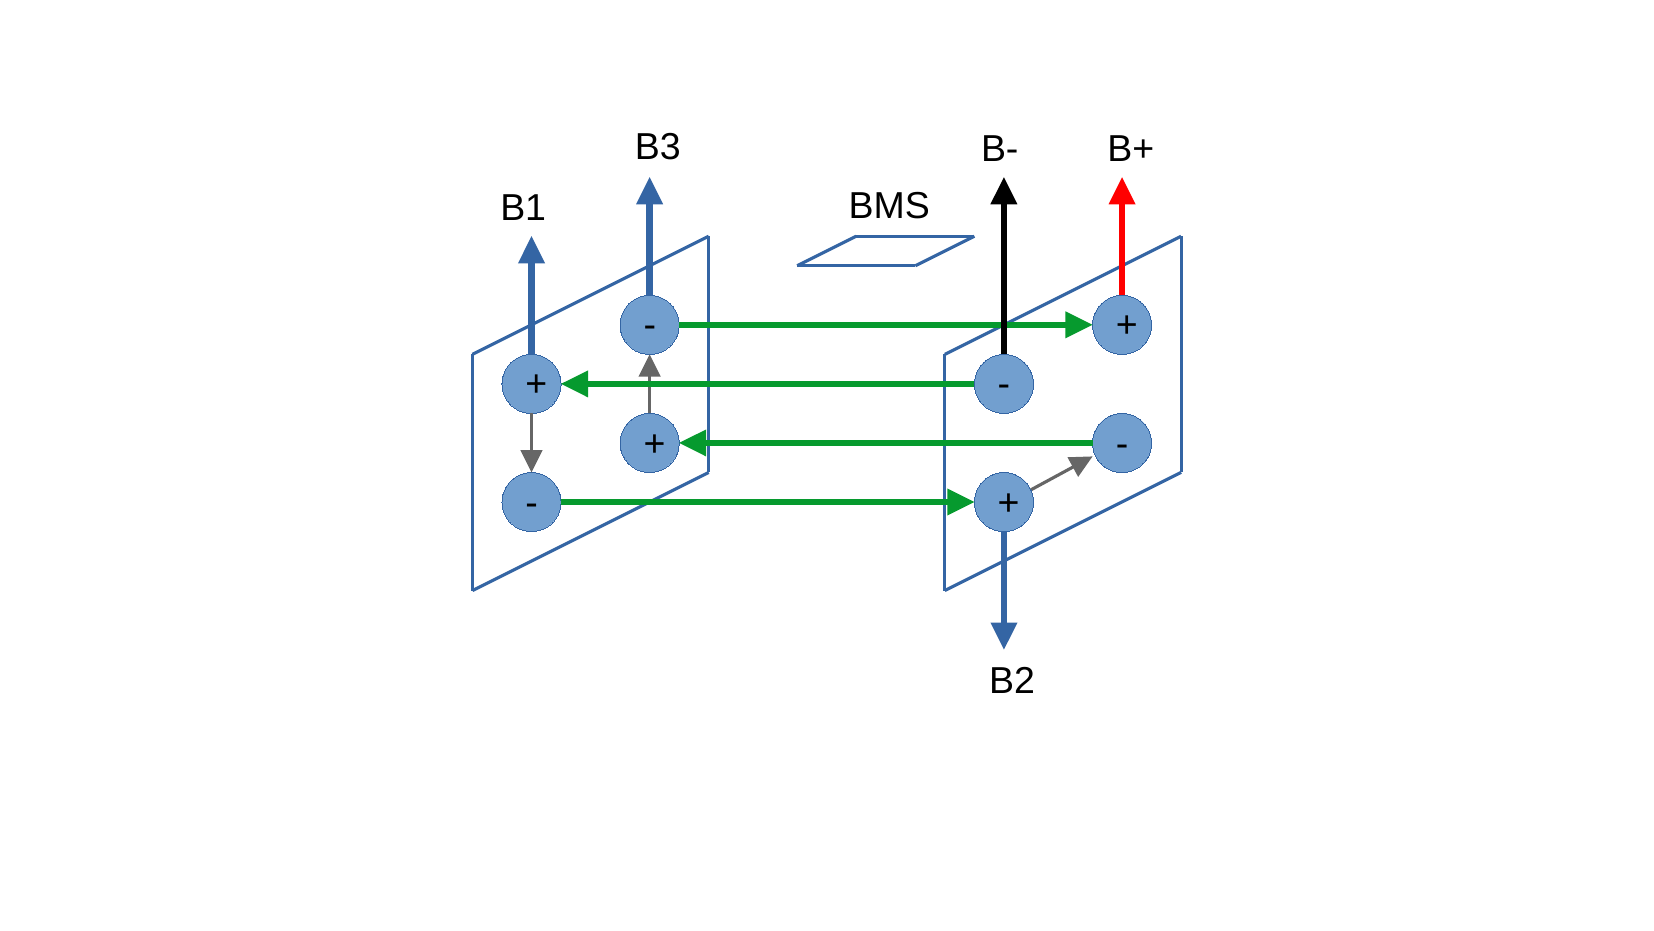

B3
B-
B+
BMS
B1
-
+
+
-
+
-
-
+
B2